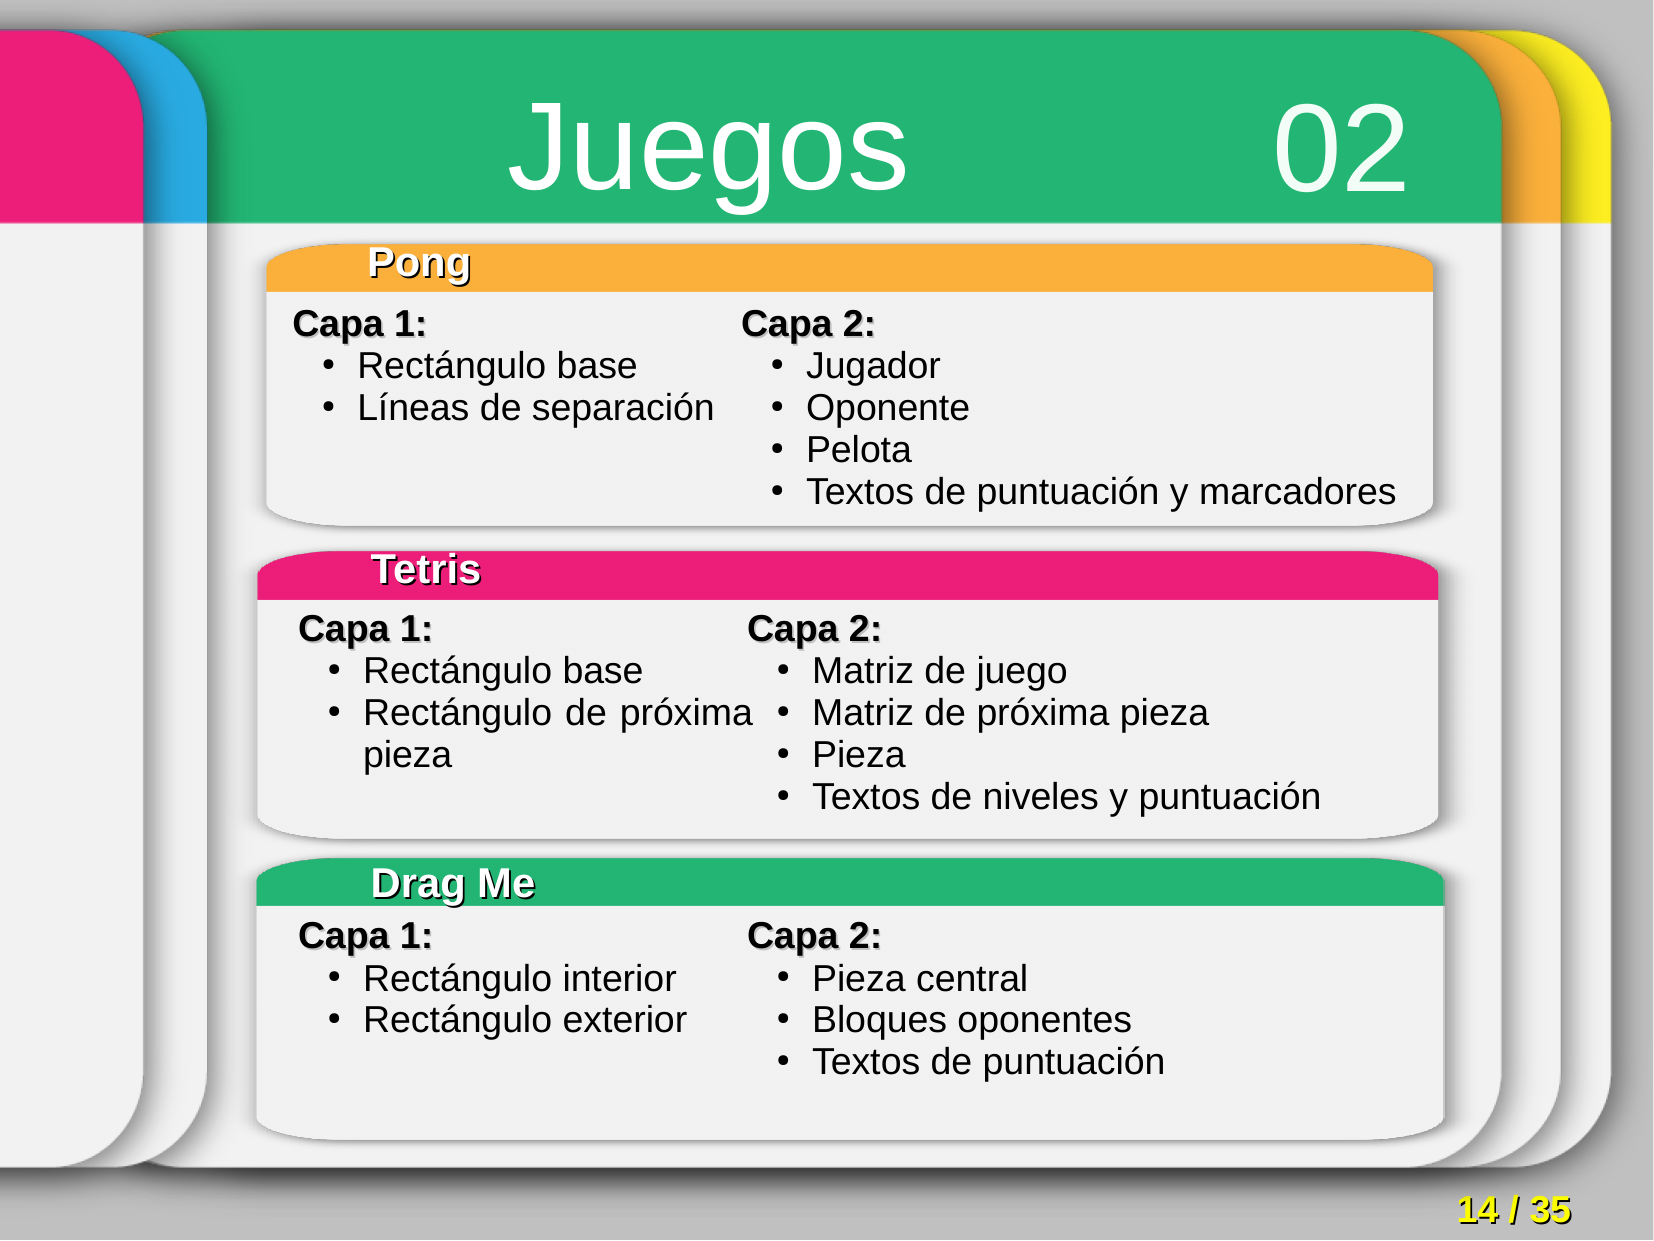

02
# Juegos
Pong
Capa 1:
Rectángulo base
Líneas de separación
Capa 2:
Jugador
Oponente
Pelota
Textos de puntuación y marcadores
Tetris
Capa 1:
Rectángulo base
Rectángulo de próxima pieza
Capa 2:
Matriz de juego
Matriz de próxima pieza
Pieza
Textos de niveles y puntuación
Drag Me
Capa 1:
Rectángulo interior
Rectángulo exterior
Capa 2:
Pieza central
Bloques oponentes
Textos de puntuación